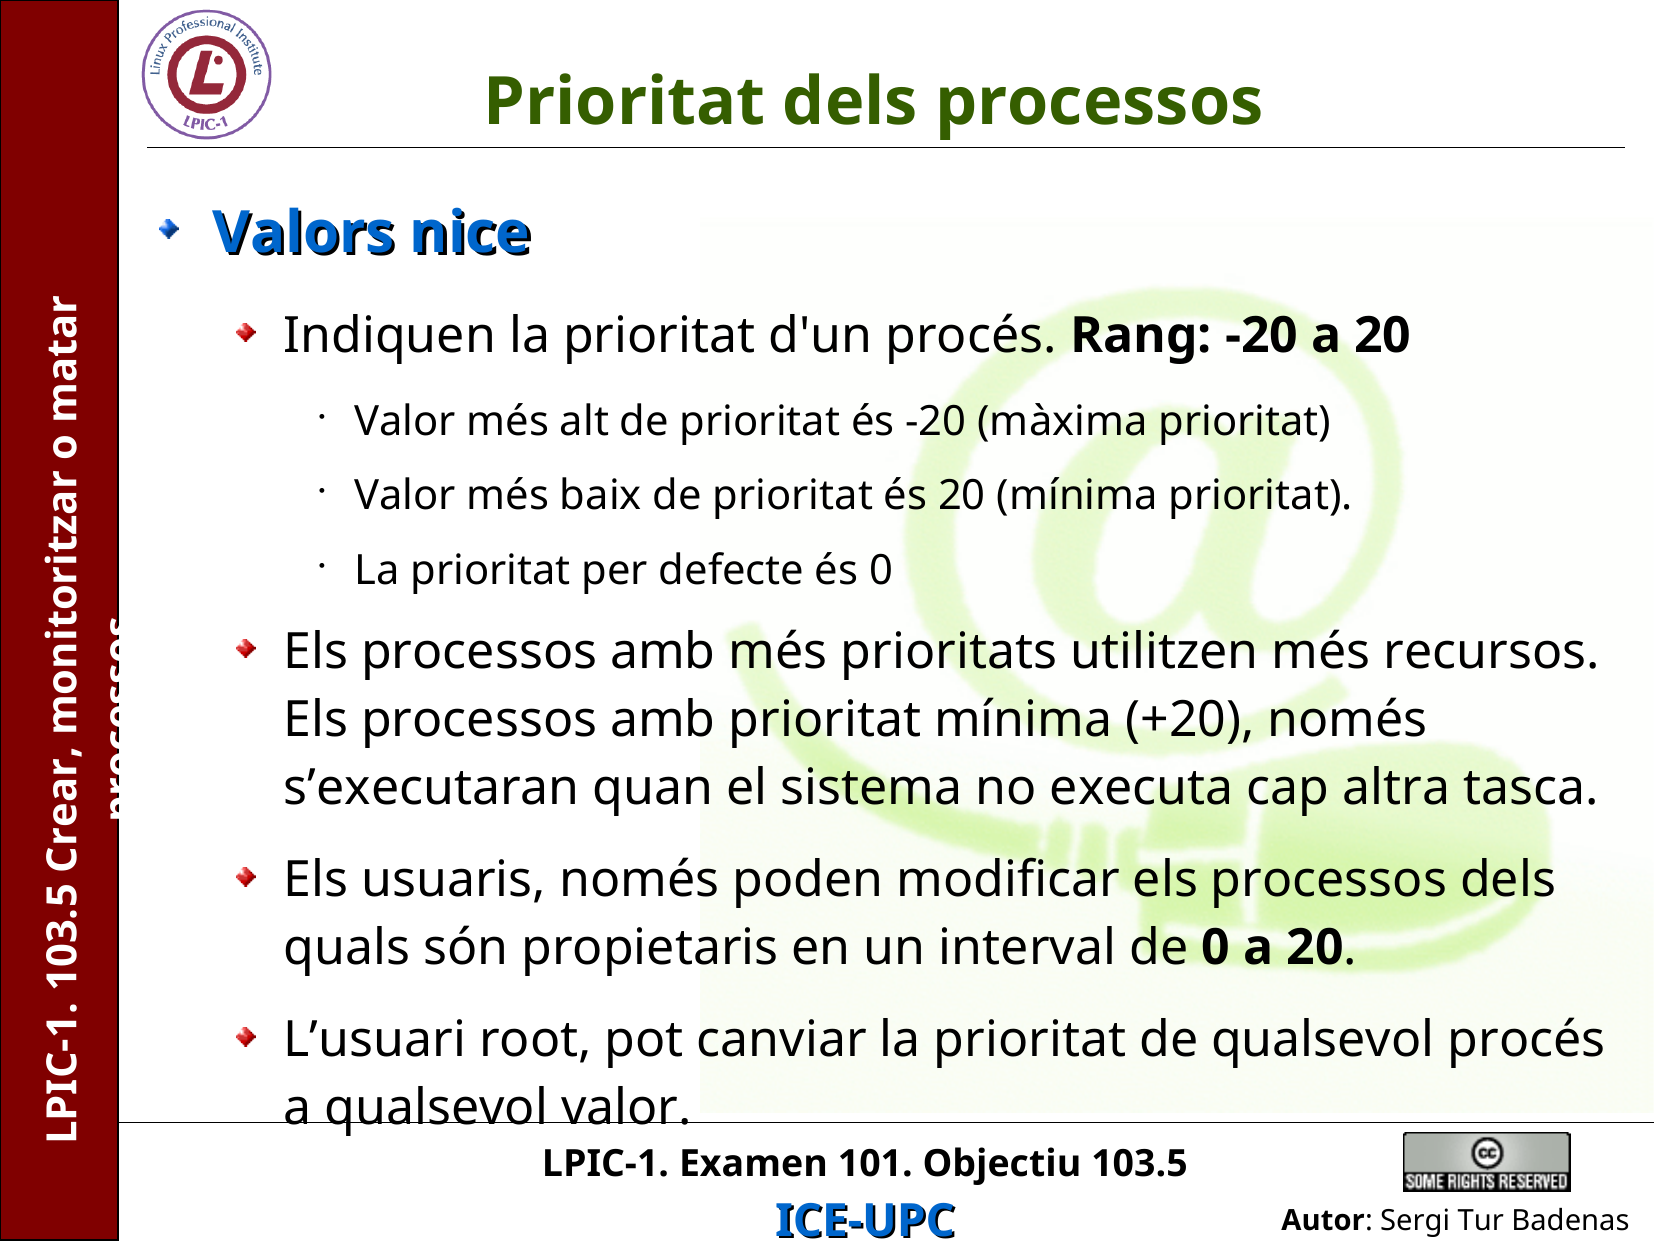

# Prioritat dels processos
Valors nice
Indiquen la prioritat d'un procés. Rang: -20 a 20
Valor més alt de prioritat és -20 (màxima prioritat)
Valor més baix de prioritat és 20 (mínima prioritat).
La prioritat per defecte és 0
Els processos amb més prioritats utilitzen més recursos. Els processos amb prioritat mínima (+20), només s’executaran quan el sistema no executa cap altra tasca.
Els usuaris, només poden modificar els processos dels quals són propietaris en un interval de 0 a 20.
L’usuari root, pot canviar la prioritat de qualsevol procés a qualsevol valor.